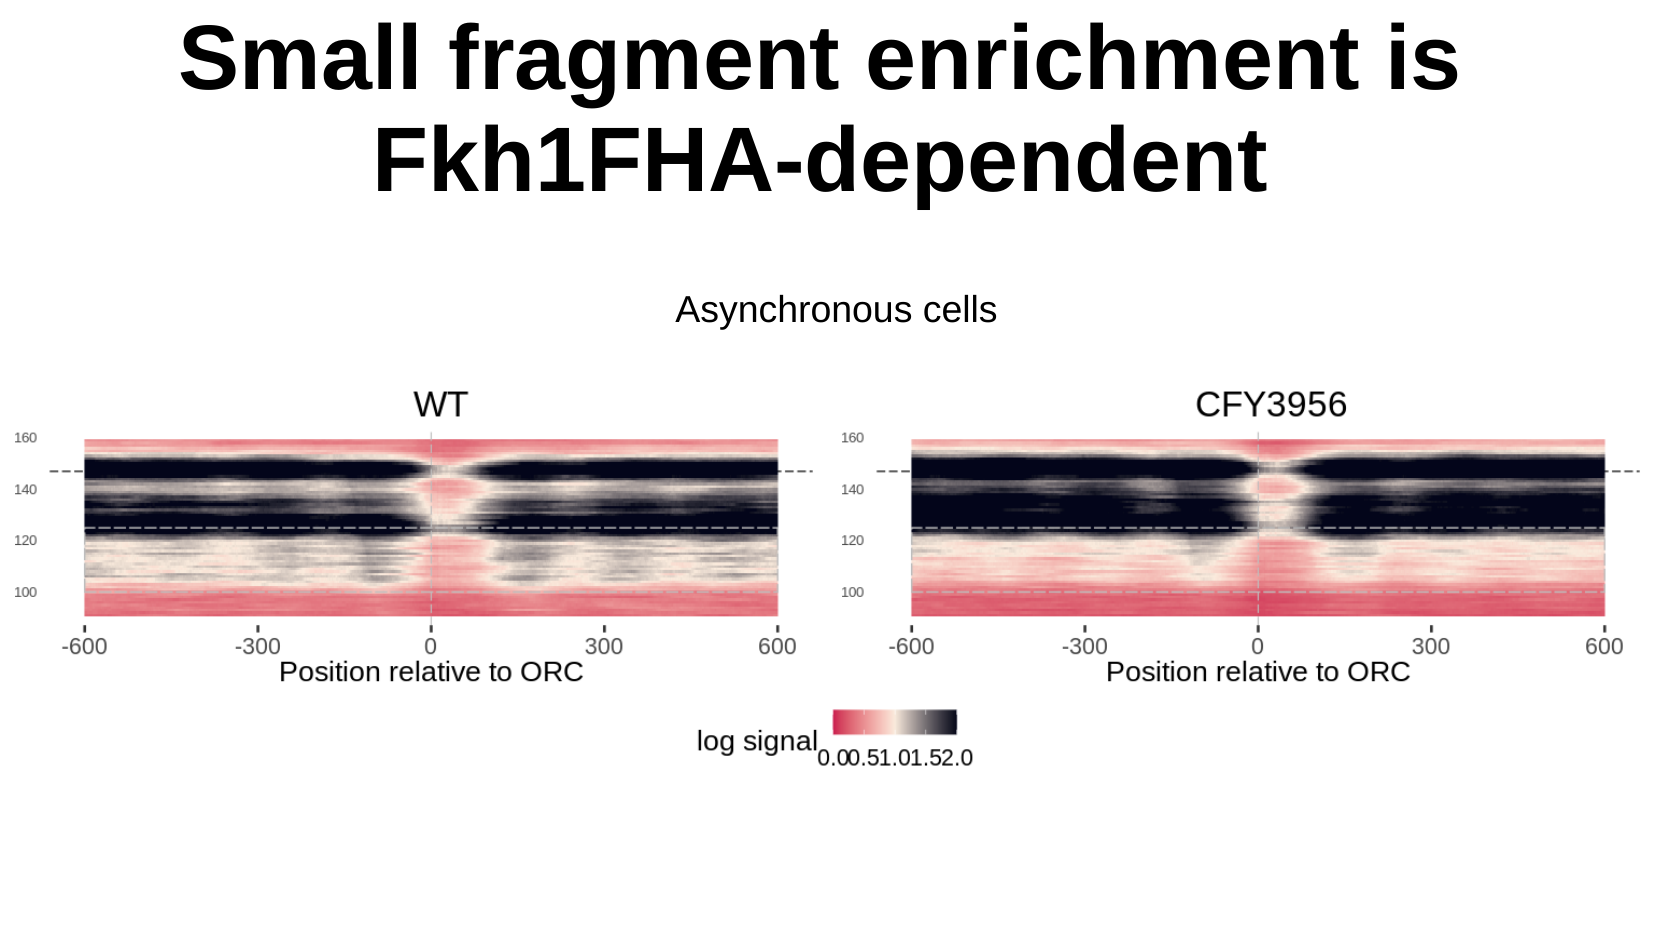

# Small fragment enrichment is Fkh1FHA-dependent
Asynchronous cells